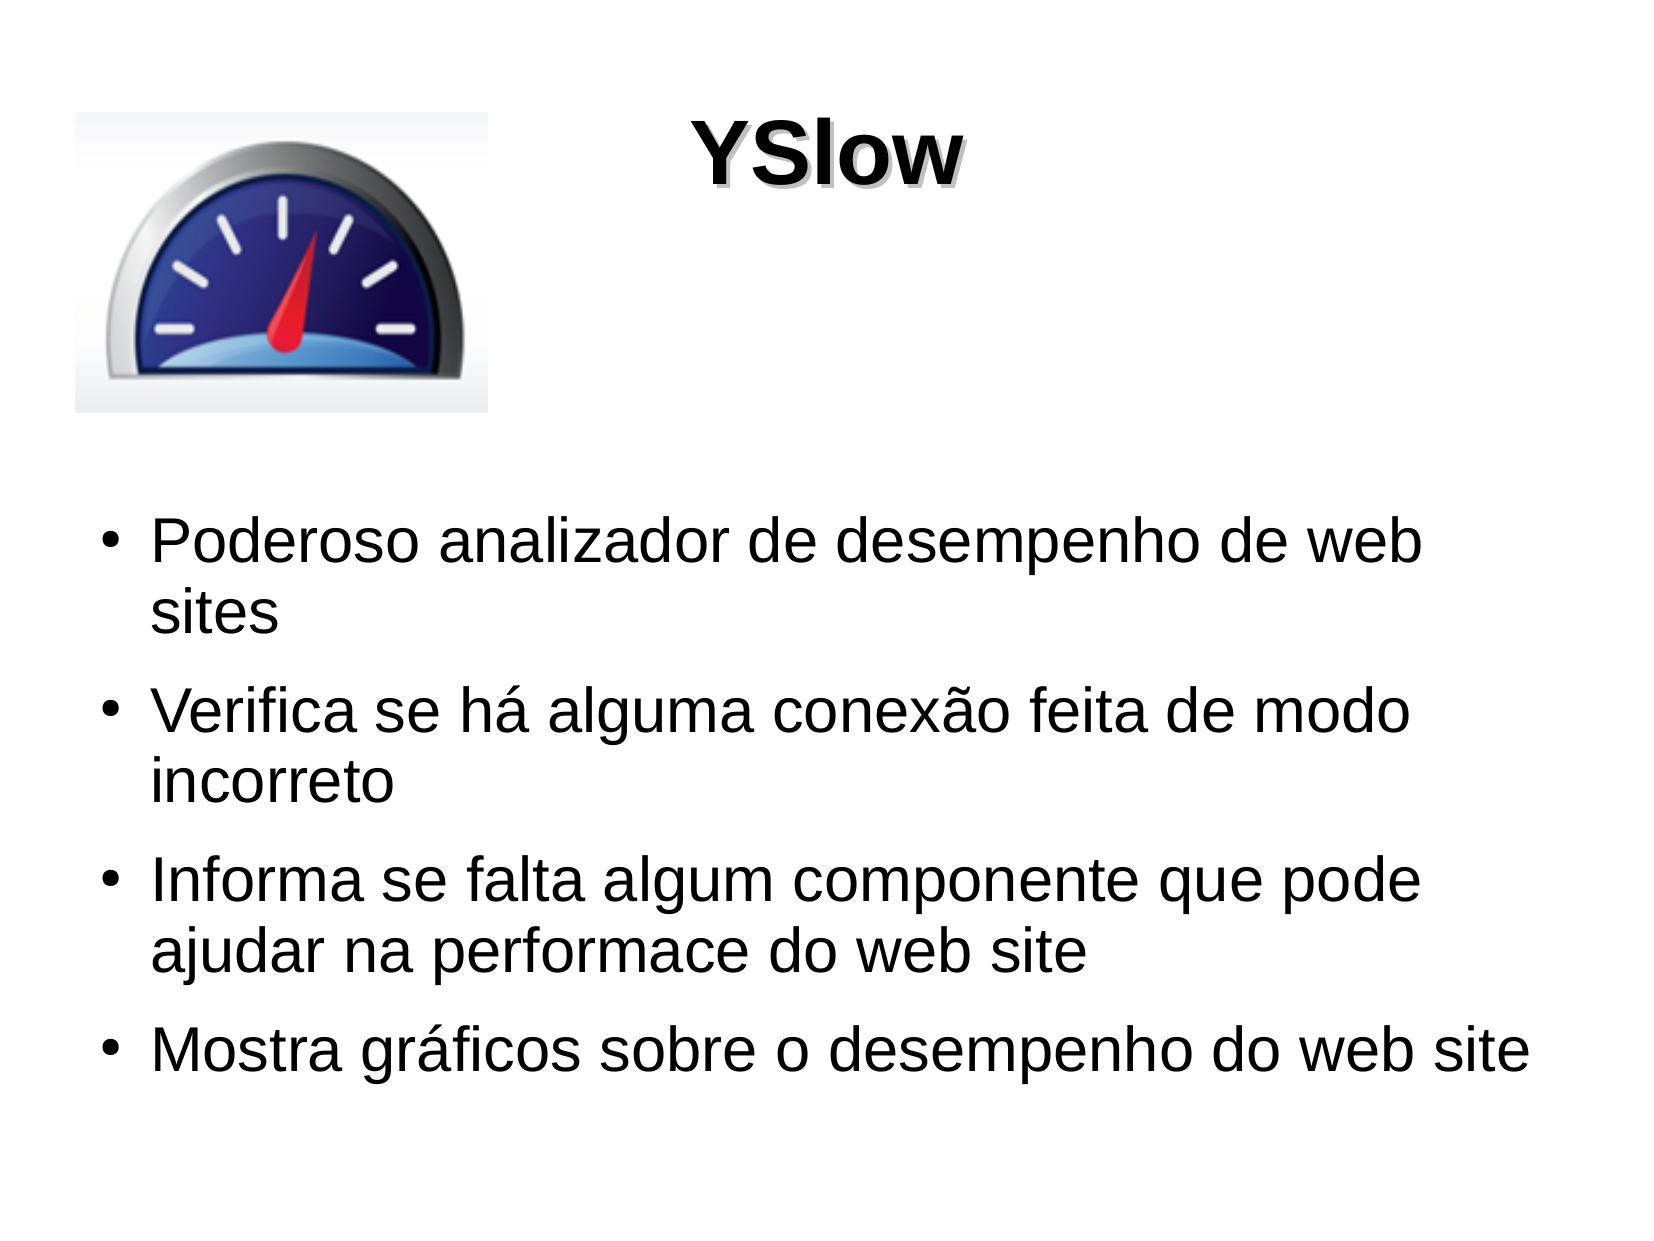

# YSlow
Poderoso analizador de desempenho de web sites
Verifica se há alguma conexão feita de modo incorreto
Informa se falta algum componente que pode ajudar na performace do web site
Mostra gráficos sobre o desempenho do web site